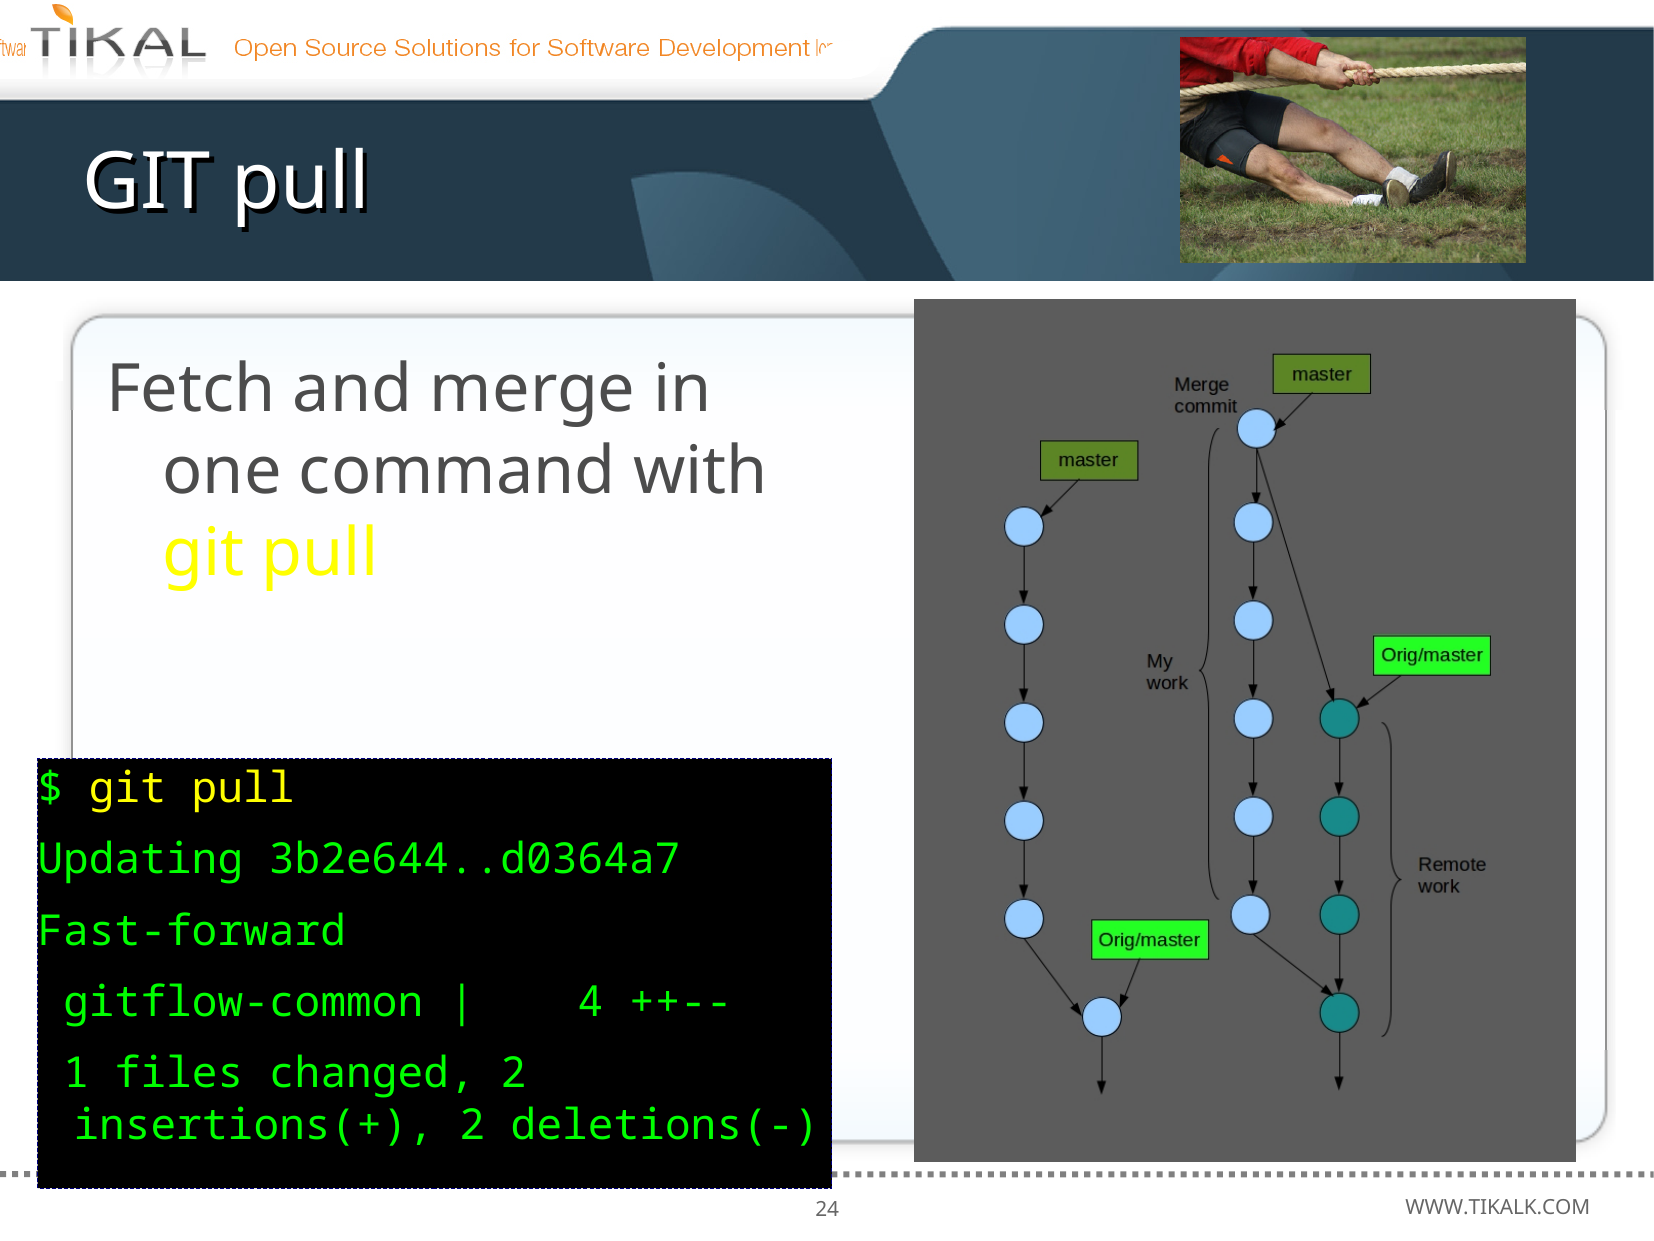

# GIT pull
Fetch and merge in one command with git pull
$ git pull
Updating 3b2e644..d0364a7
Fast-forward
 gitflow-common | 4 ++--
 1 files changed, 2 insertions(+), 2 deletions(-)